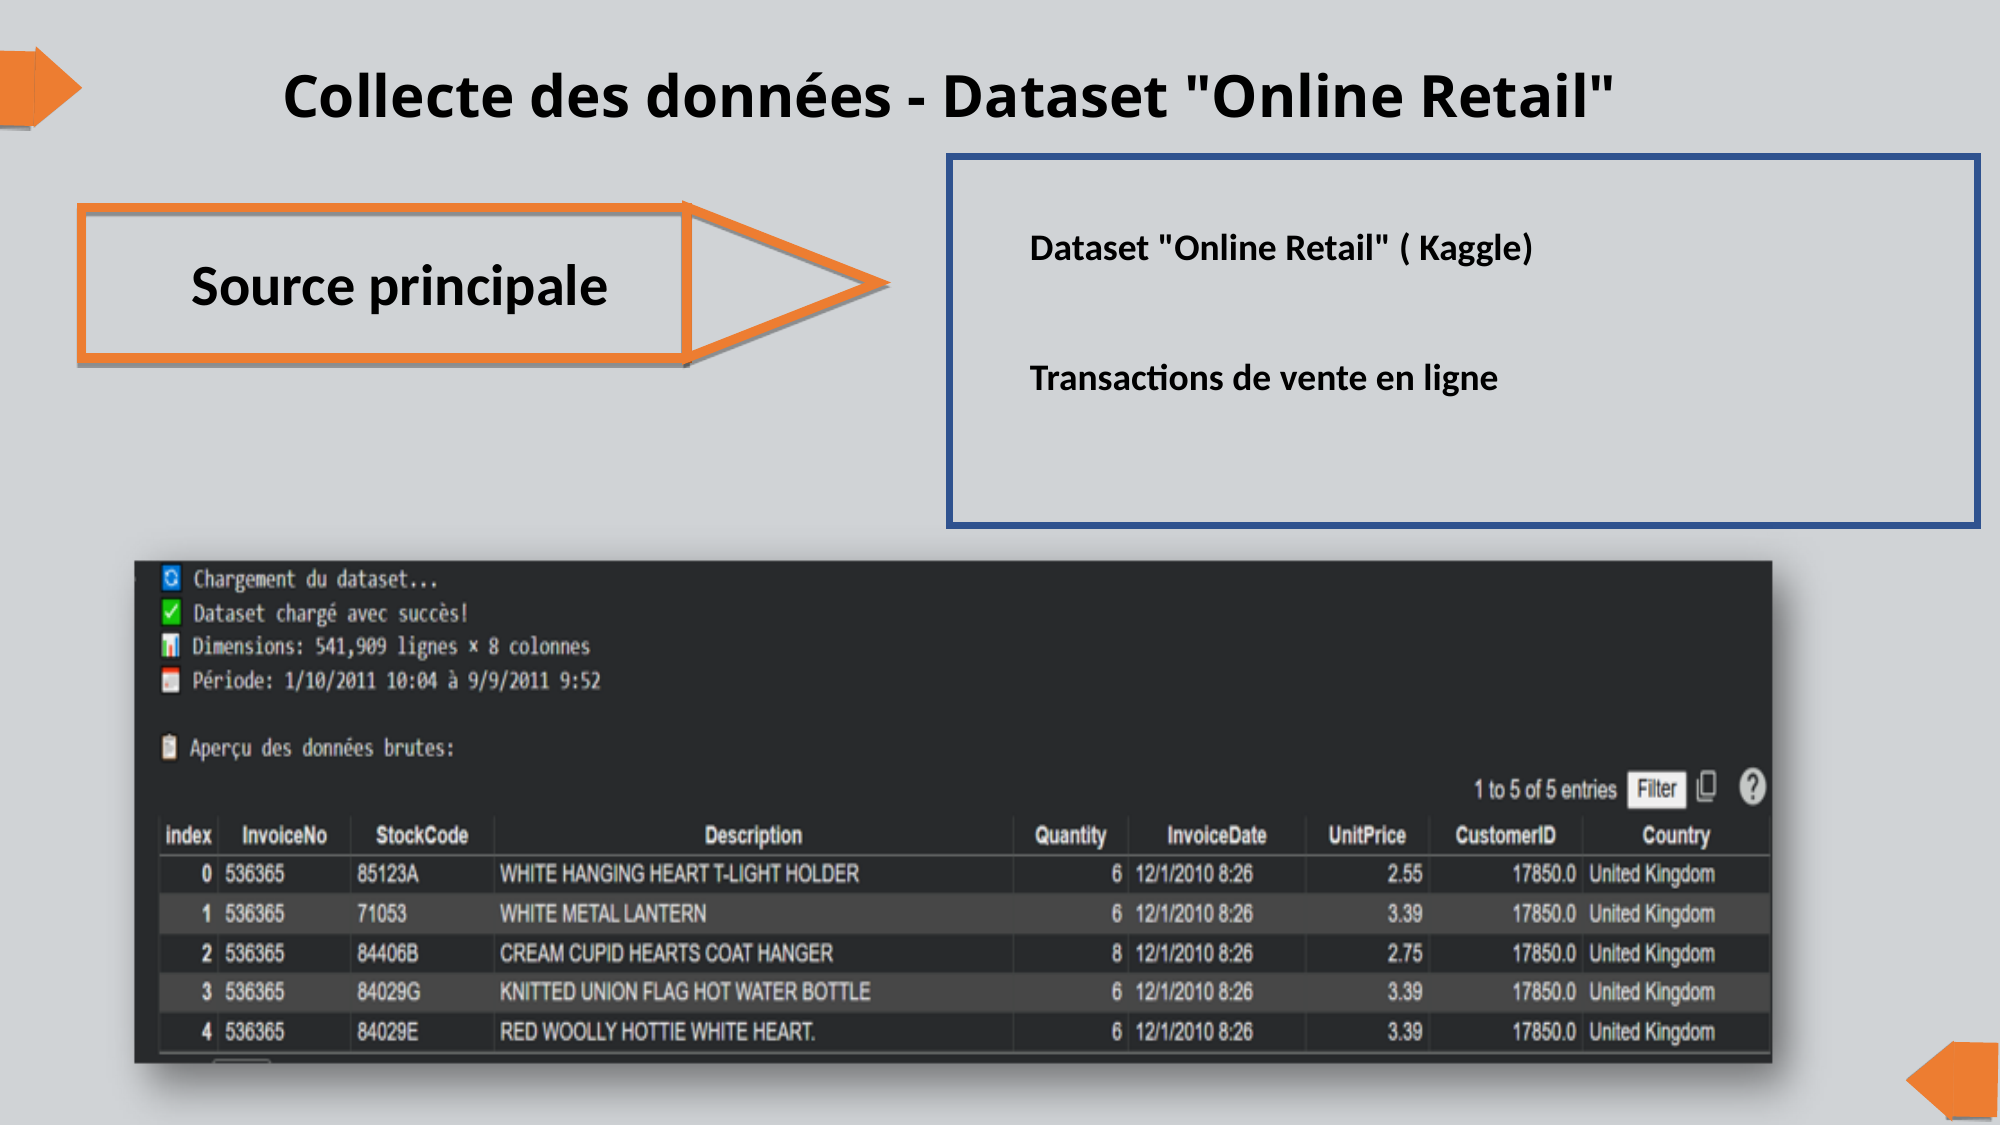

# Collecte des données - Dataset "Online Retail"
Dataset "Online Retail" ( Kaggle)
Transactions de vente en ligne
Source principale